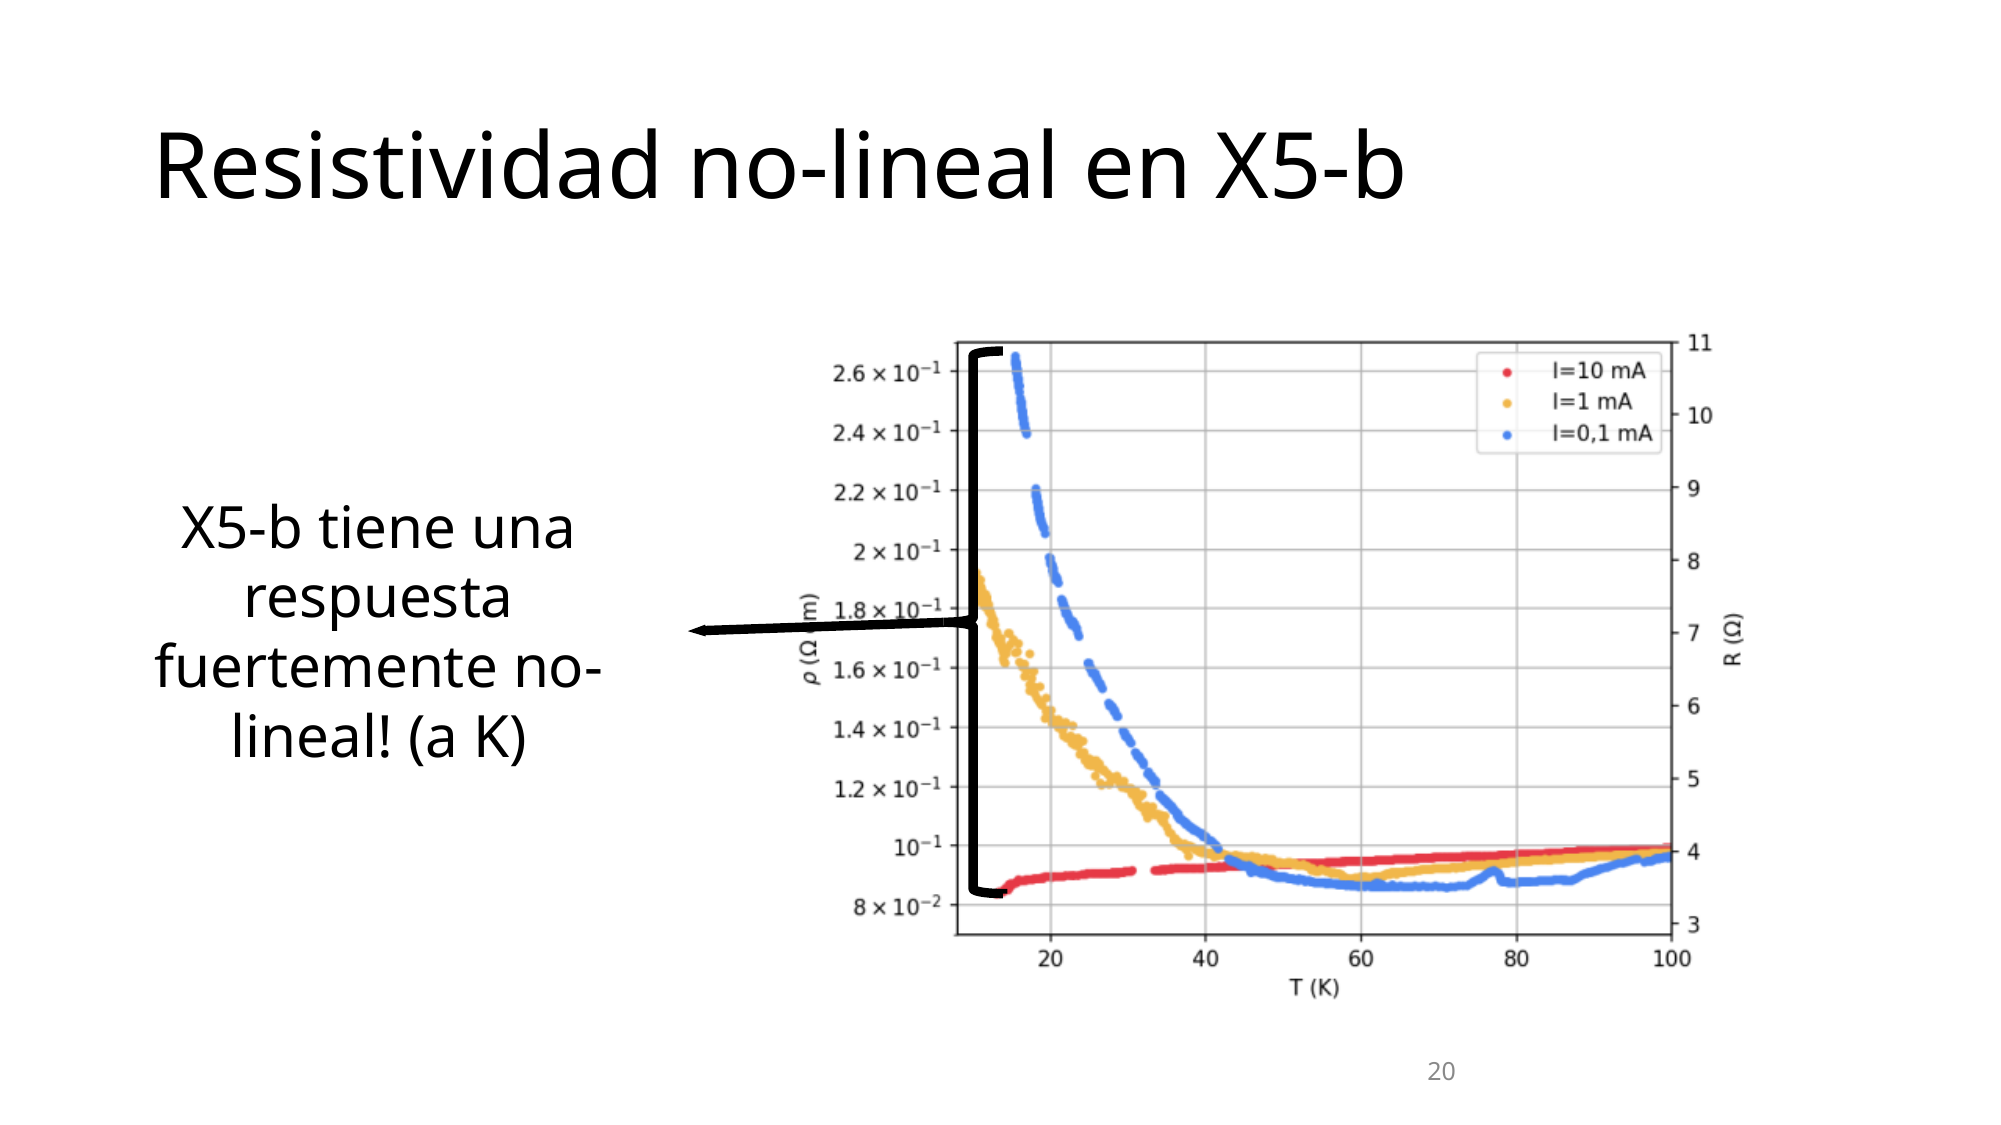

# Resistividad no-lineal en X5-b
X5-b tiene una respuesta fuertemente no-lineal! (a K)